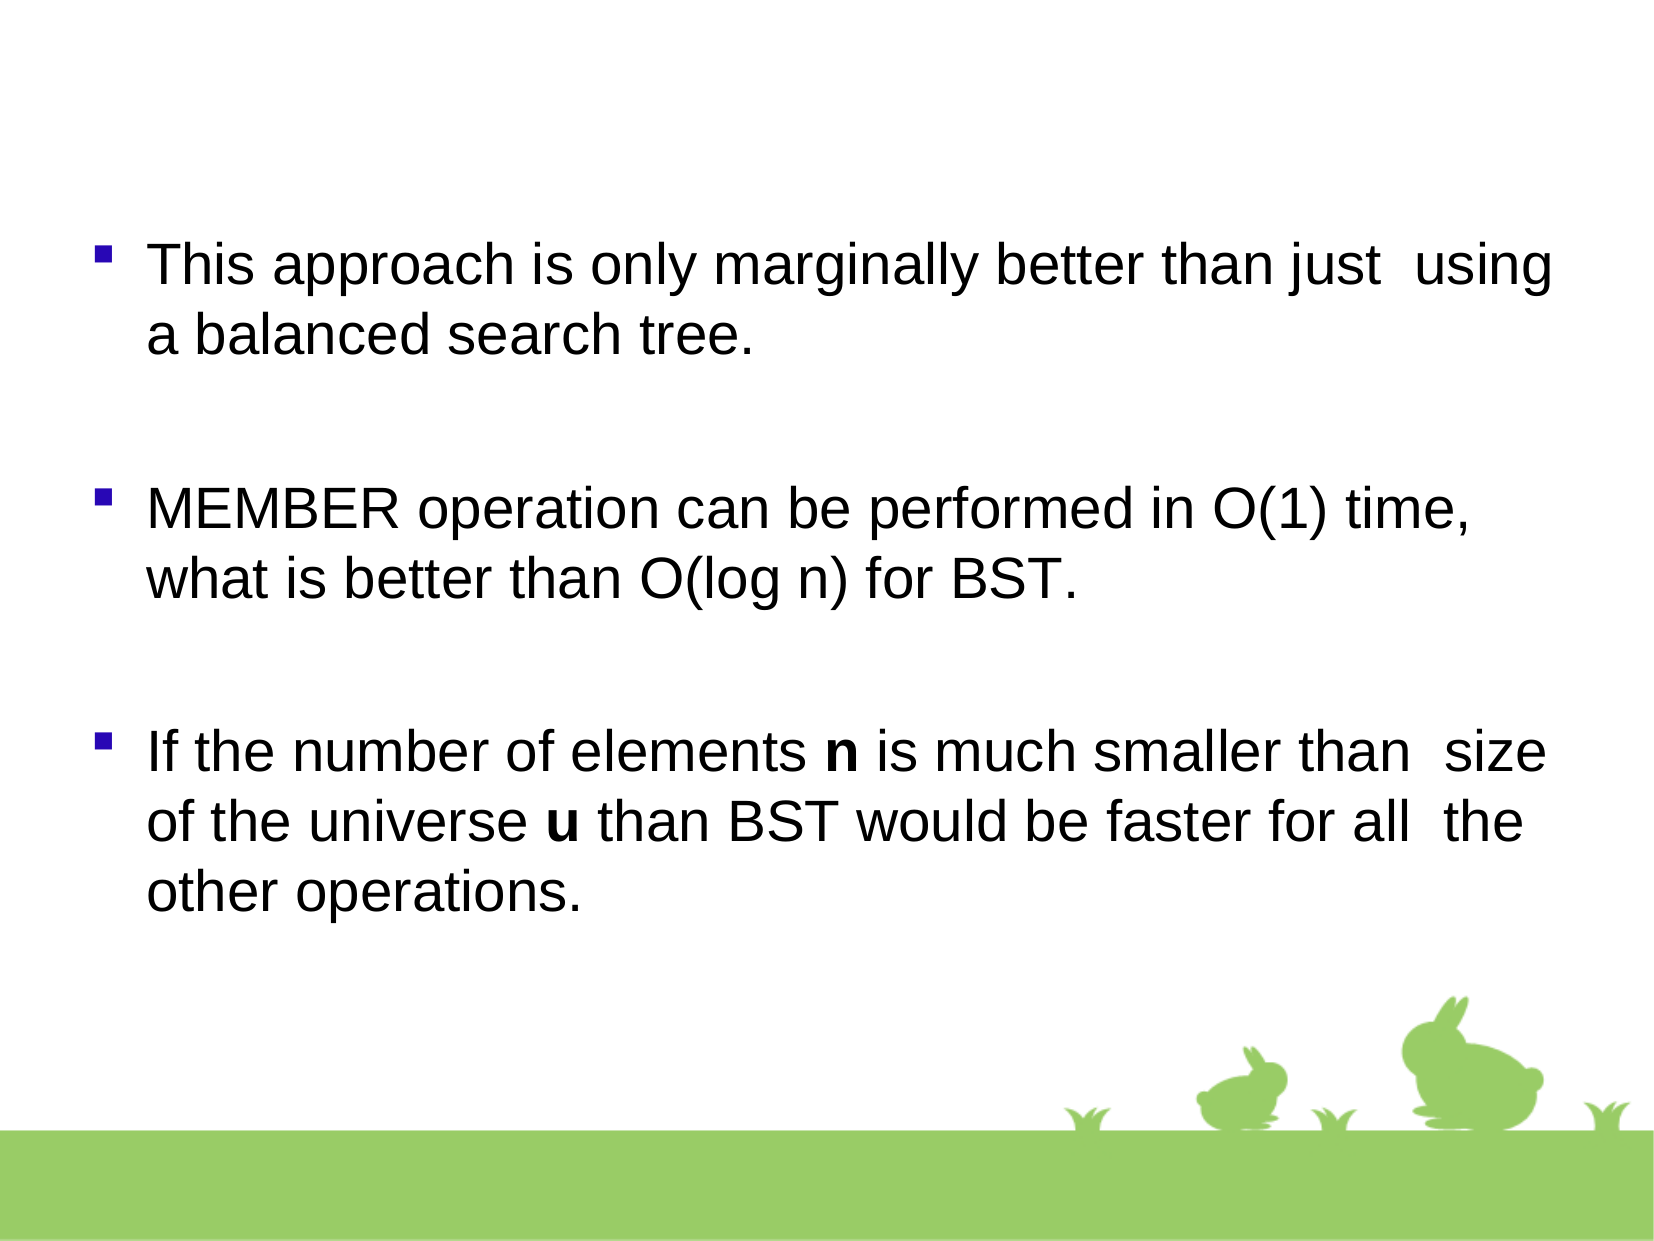

This approach is only marginally better than just using a balanced search tree.
MEMBER operation can be performed in O(1) time, what is better than O(log n) for BST.
If the number of elements n is much smaller than size of the universe u than BST would be faster for all the other operations.